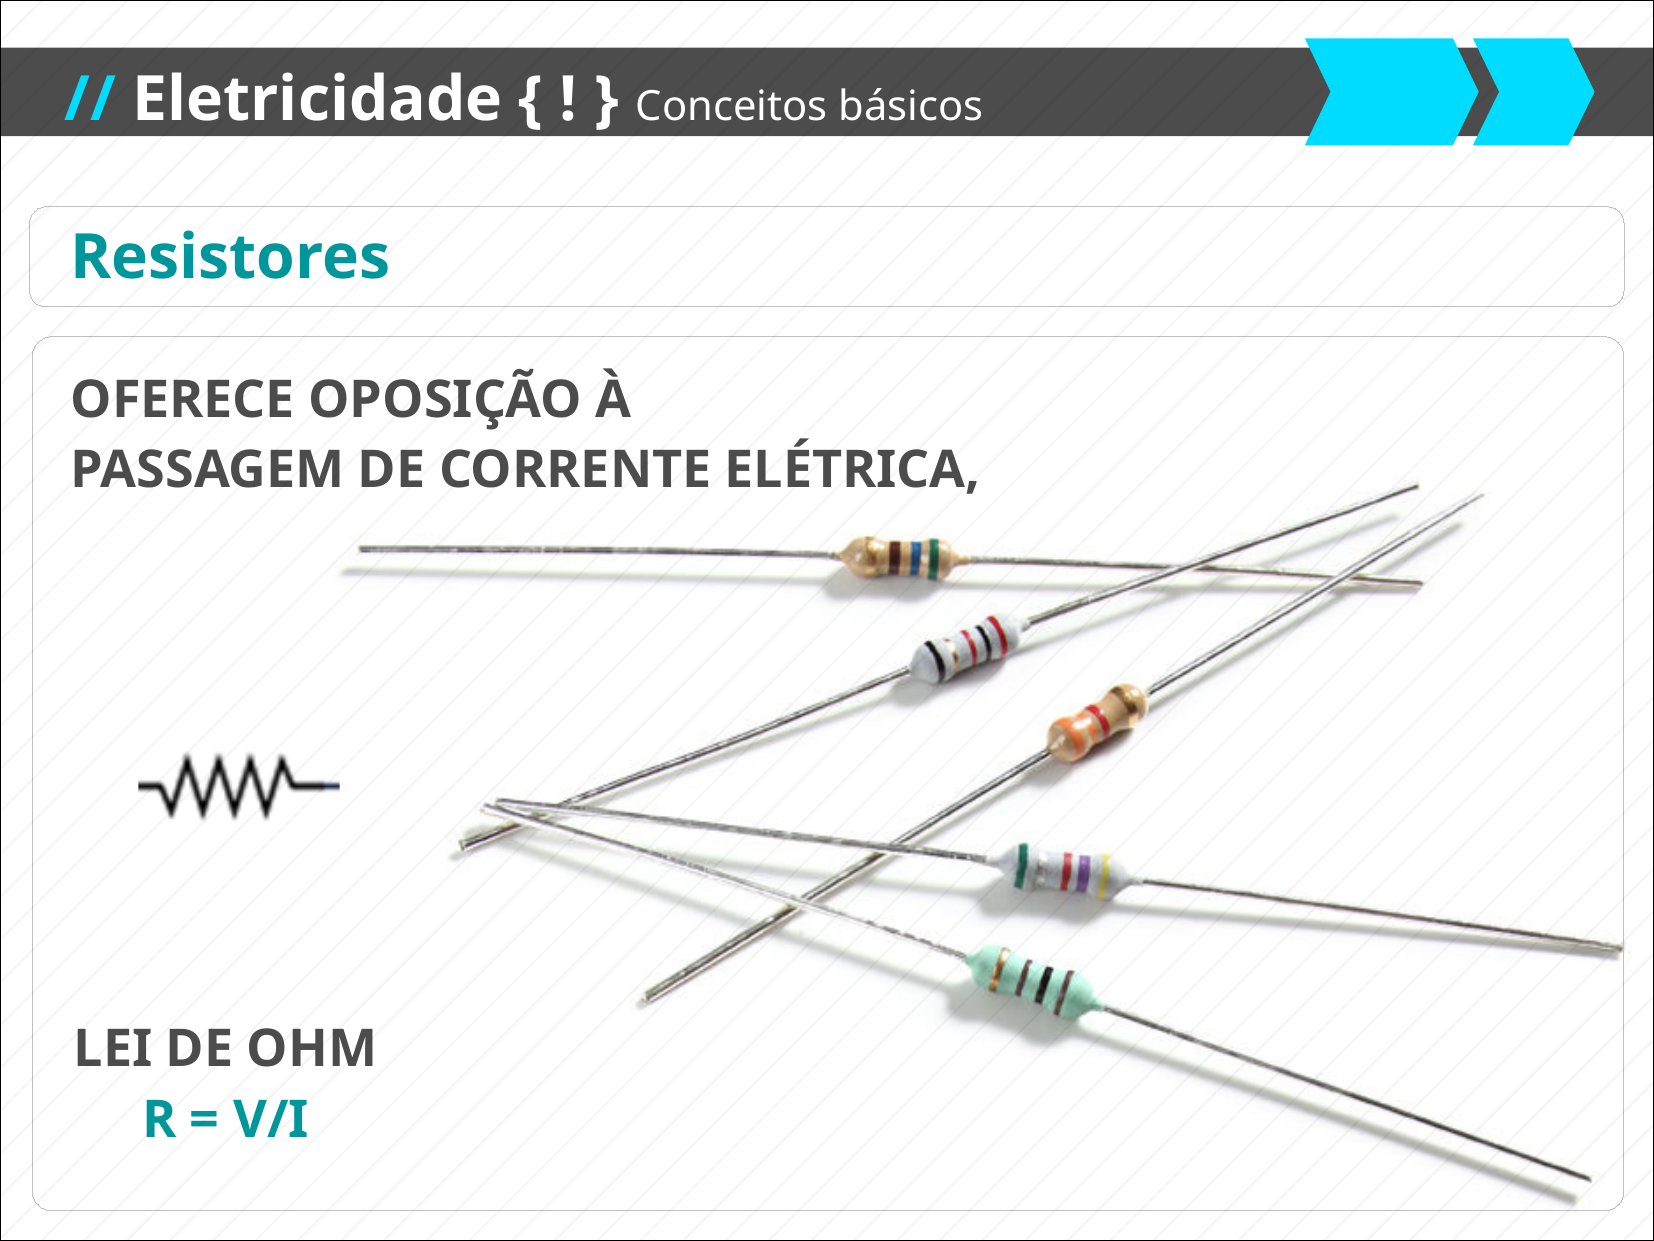

// Eletricidade { ! } Conceitos básicos
Resistores
OFERECE OPOSIÇÃO À
PASSAGEM DE CORRENTE ELÉTRICA,
LEI DE OHM
R = V/I